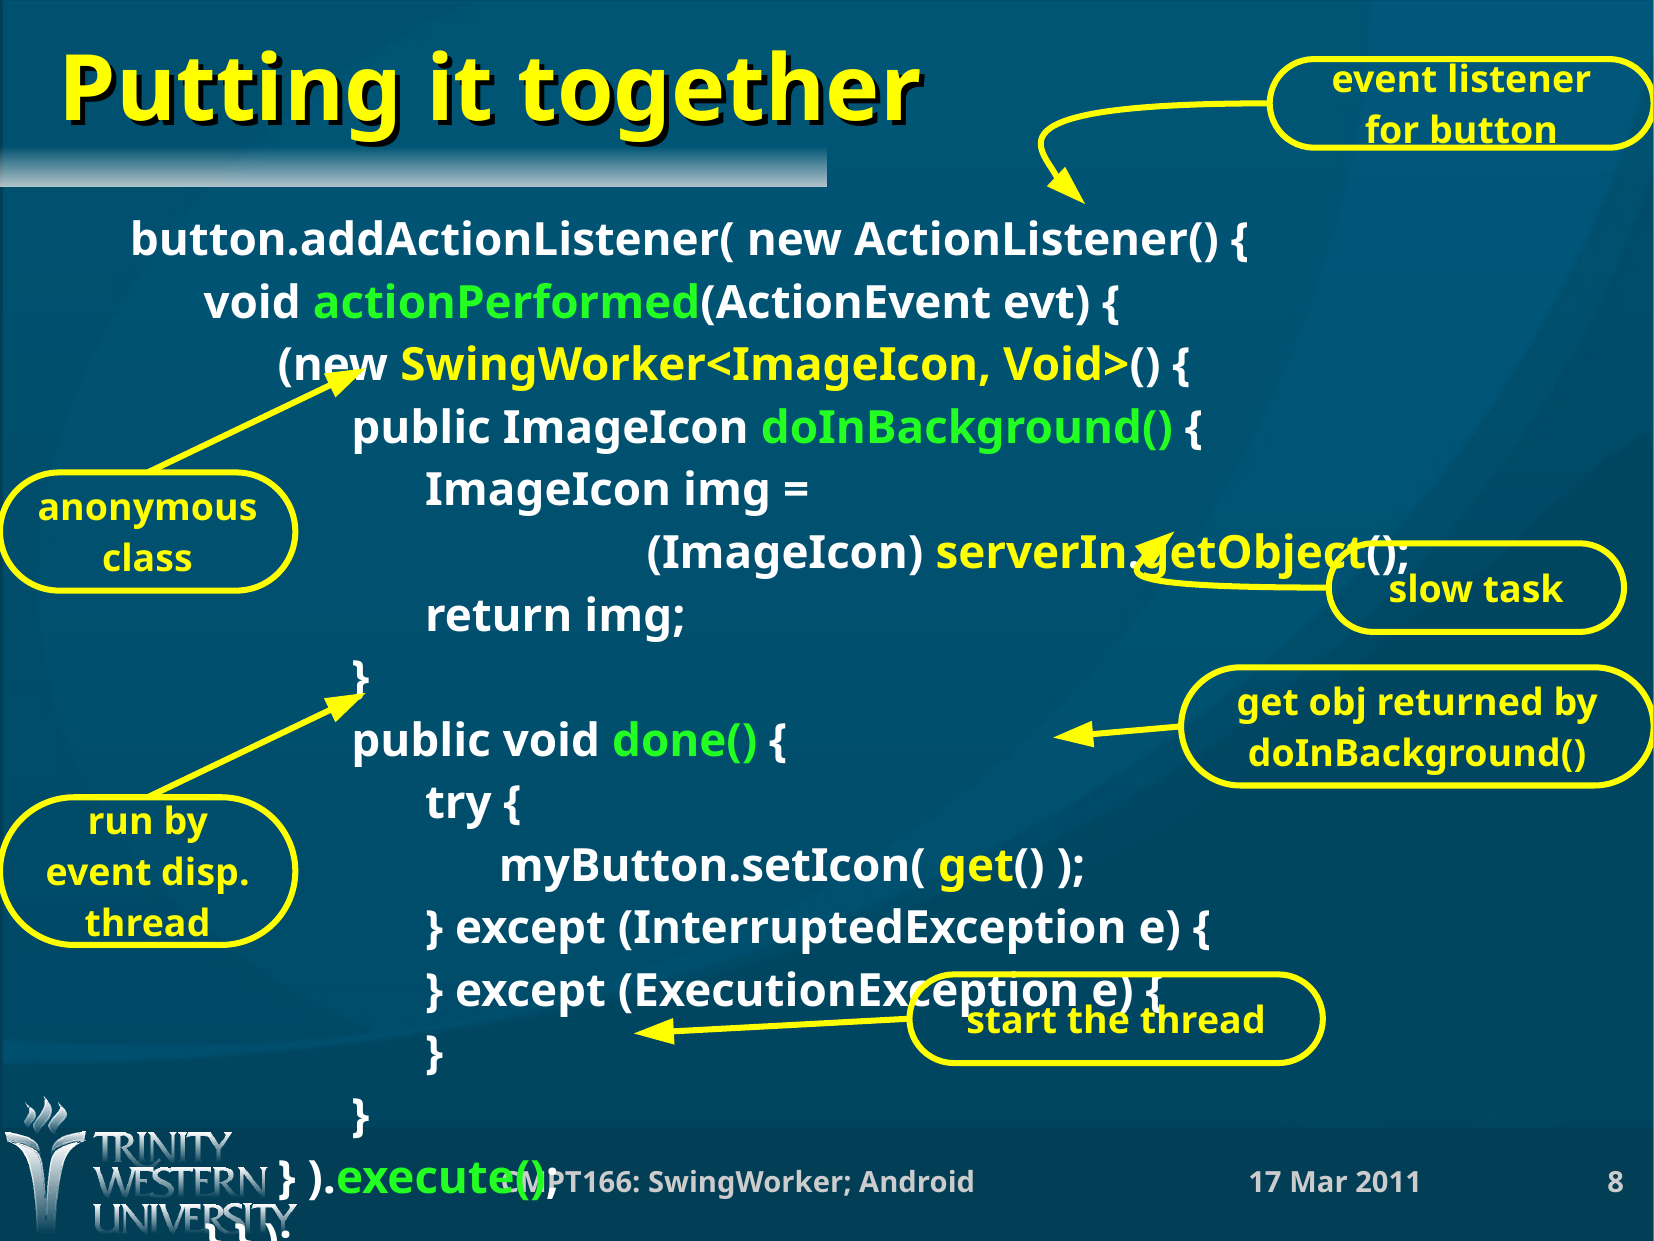

# Putting it together
event listener
for button
button.addActionListener( new ActionListener() {
	void actionPerformed(ActionEvent evt) {
		(new SwingWorker<ImageIcon, Void>() {
			public ImageIcon doInBackground() {
				ImageIcon img =
							(ImageIcon) serverIn.getObject();
				return img;
			}
			public void done() {
				try {
					myButton.setIcon( get() );
				} except (InterruptedException e) {
				} except (ExecutionException e) {
				}
			}
		} ).execute();
	} } );
anonymous
class
slow task
get obj returned by
doInBackground()
run by
event disp.
thread
start the thread
CMPT166: SwingWorker; Android
17 Mar 2011
8